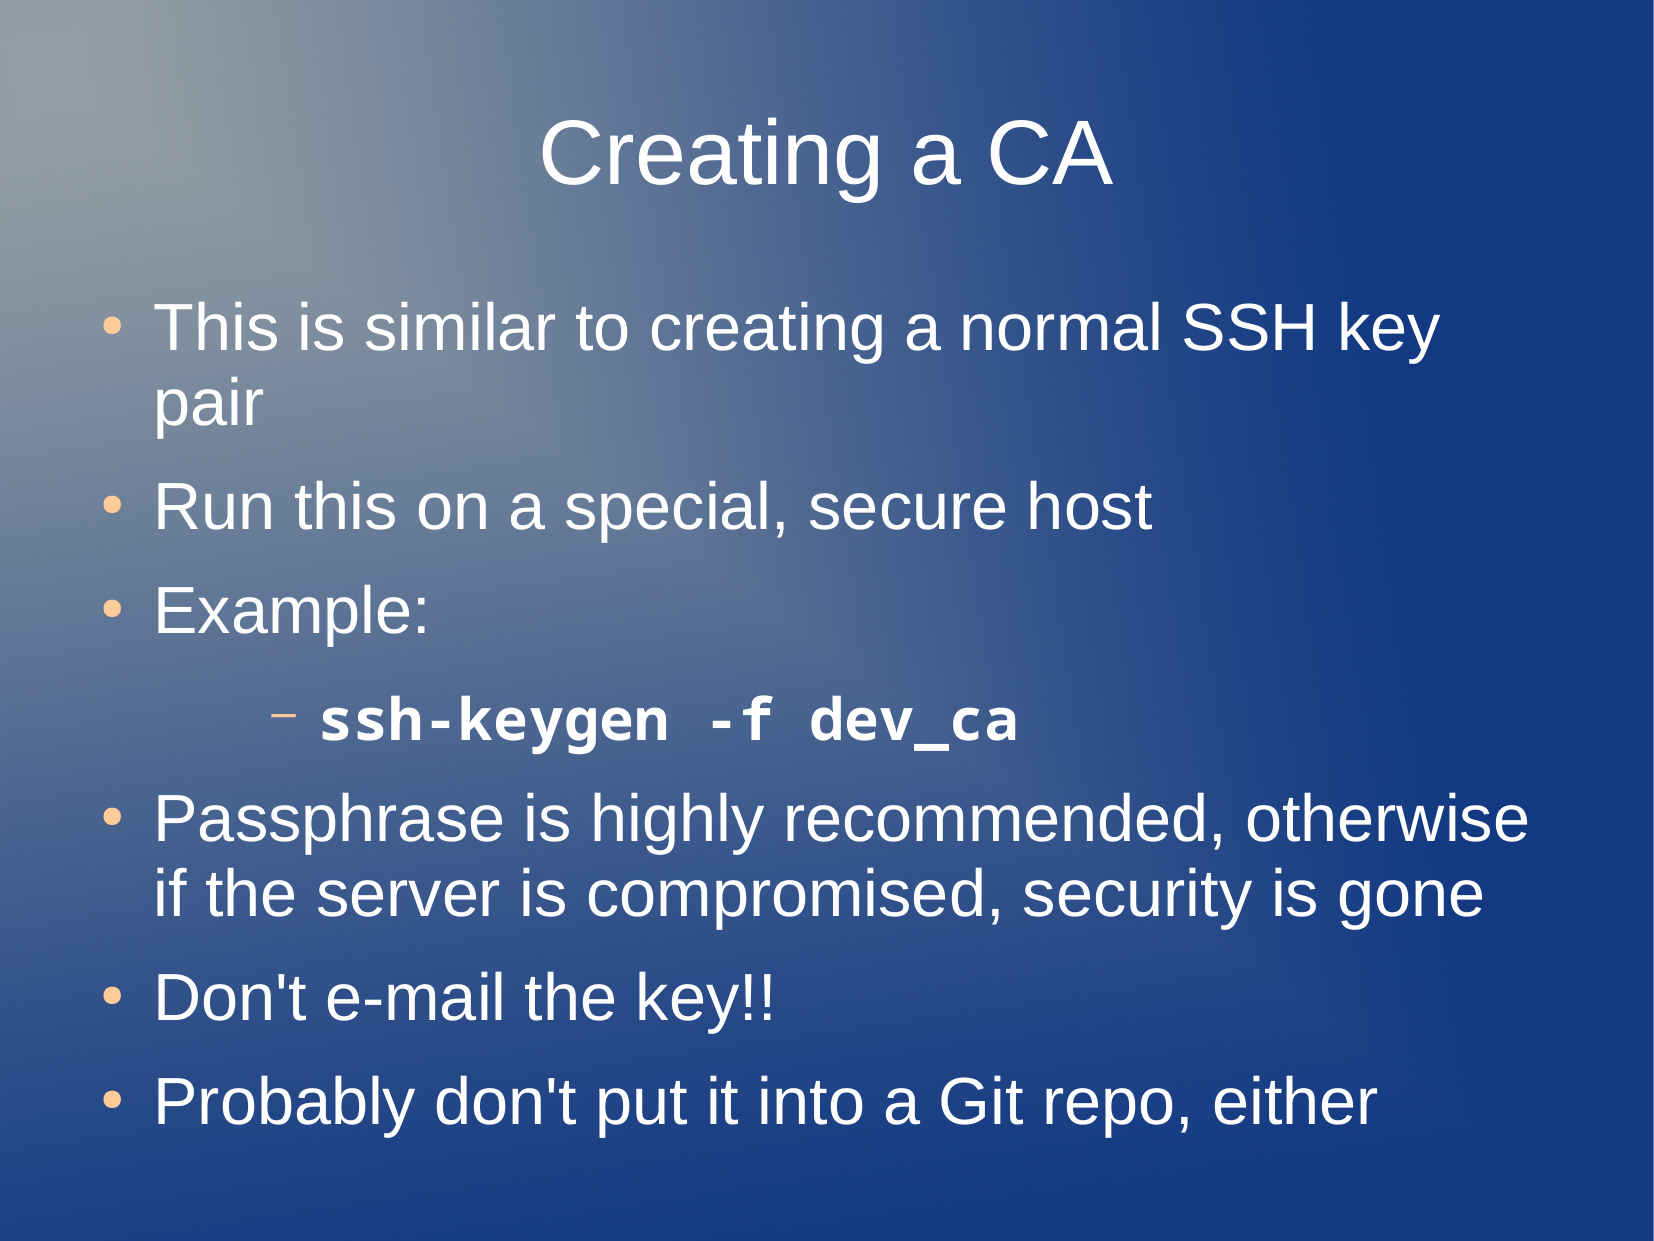

# Creating a CA
This is similar to creating a normal SSH key pair
Run this on a special, secure host
Example:
ssh-keygen -f dev_ca
Passphrase is highly recommended, otherwise if the server is compromised, security is gone
Don't e-mail the key!!
Probably don't put it into a Git repo, either